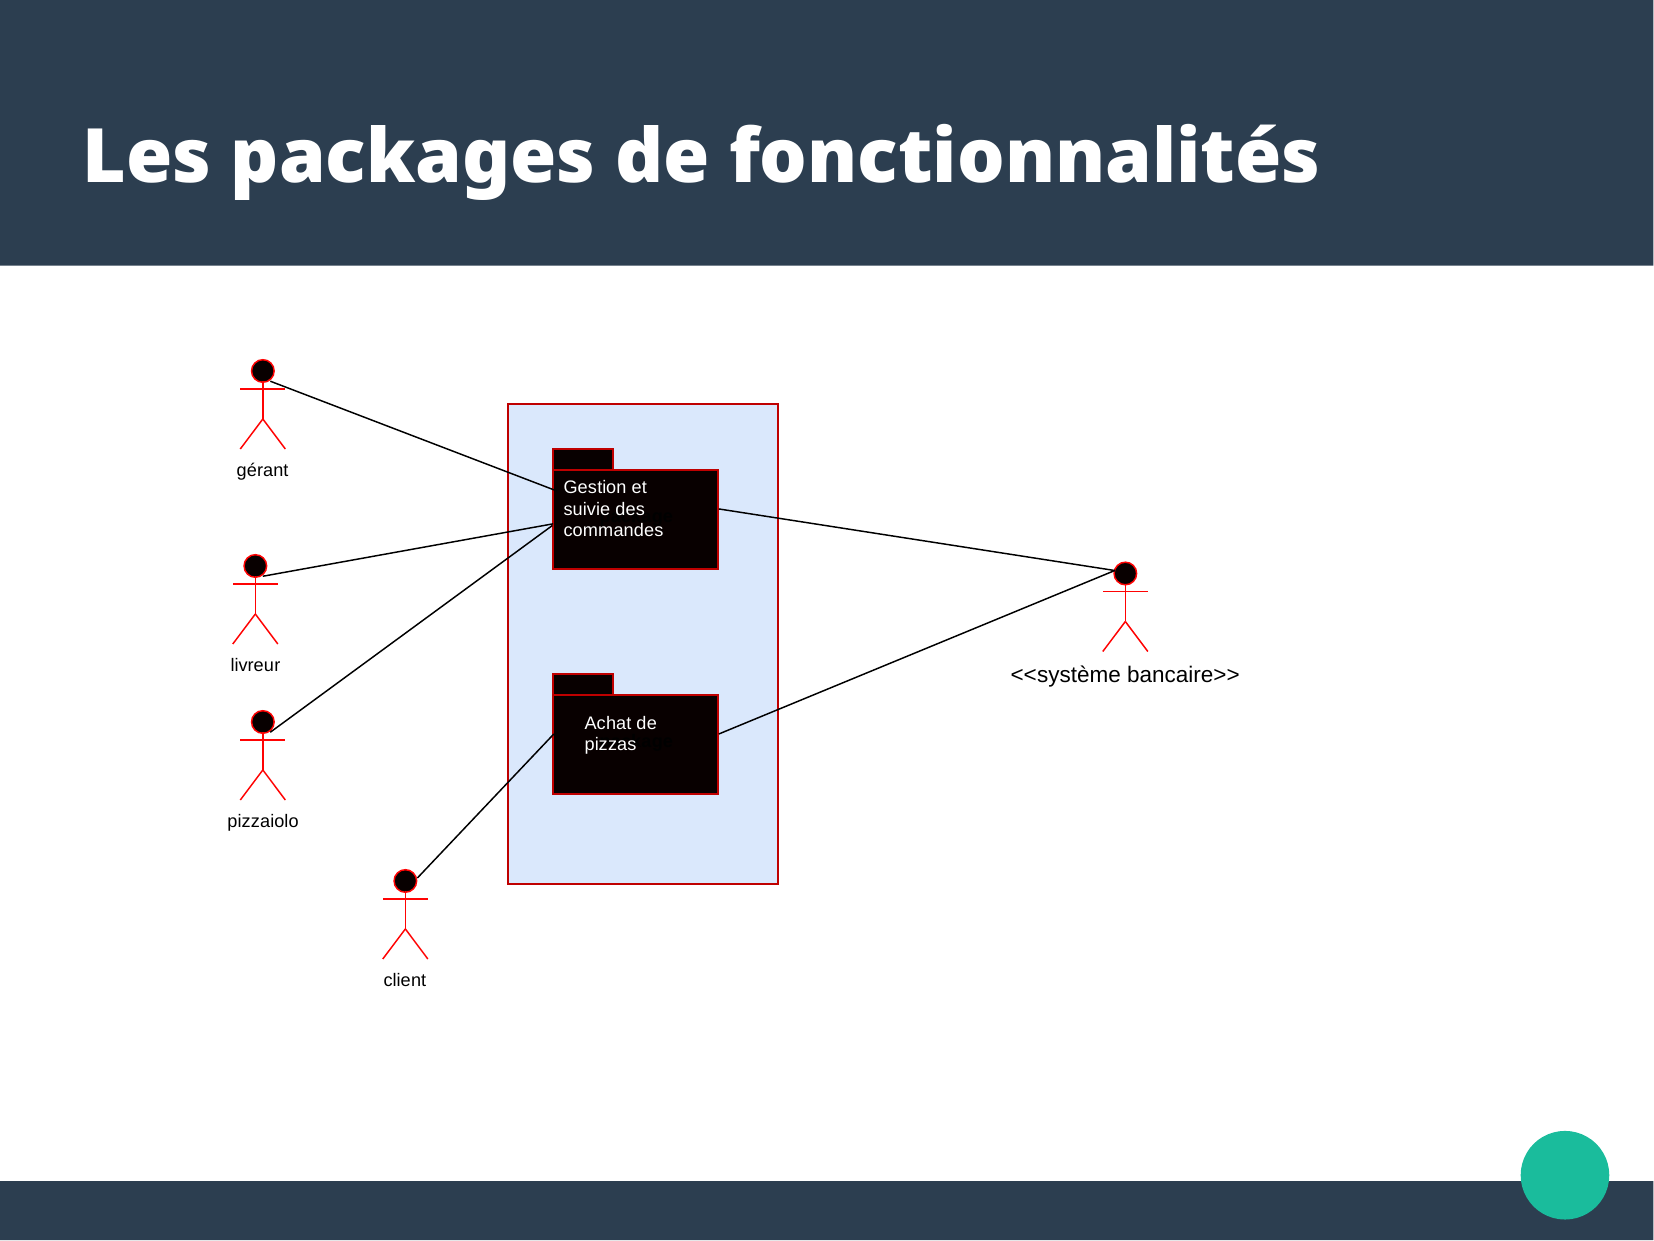

# Les packages de fonctionnalités
gérant
Gestion et
suivie des
package
commandes
livreur
<<système bancaire>>
Achat de
package
pizzas
pizzaiolo
client